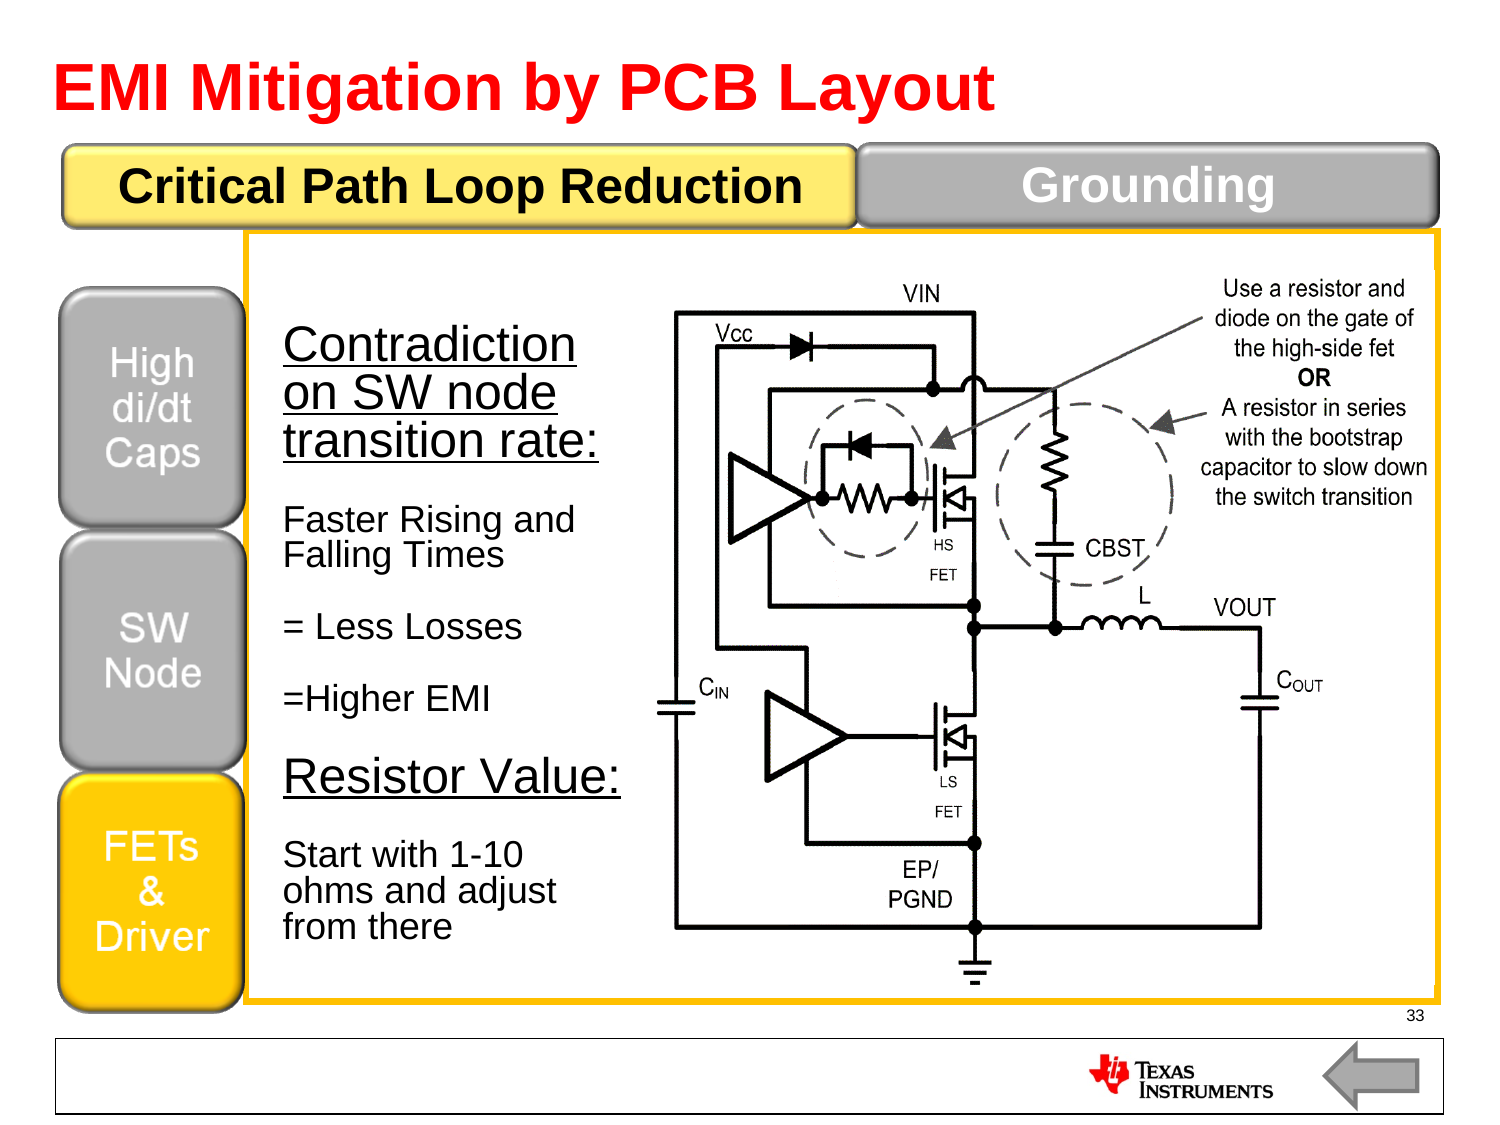

# EMI Mitigation by PCB Layout
Grounding
Critical Path Loop Reduction
Contradiction on SW node transition rate:
Faster Rising and Falling Times
= Less Losses
=Higher EMI
Resistor Value:
Start with 1-10 ohms and adjust from there